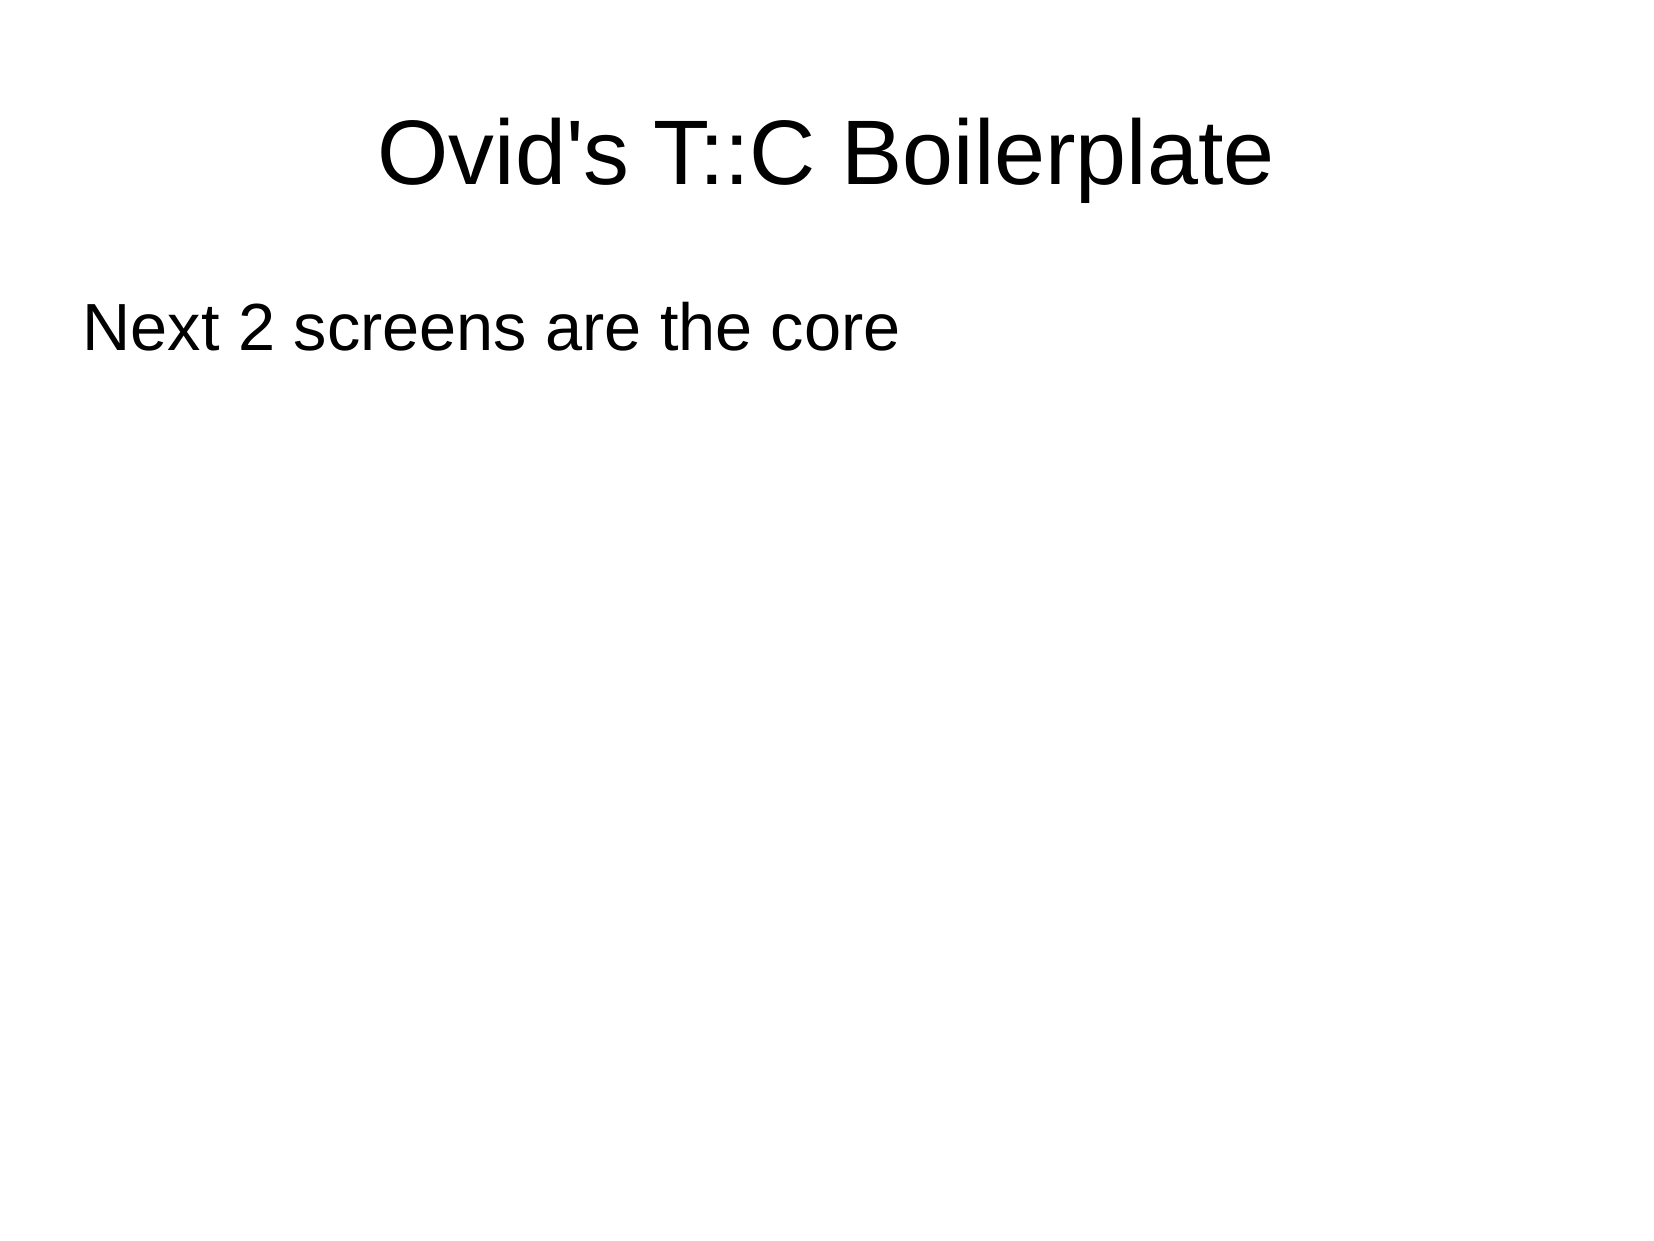

# Ovid's T::C Boilerplate
Next 2 screens are the core